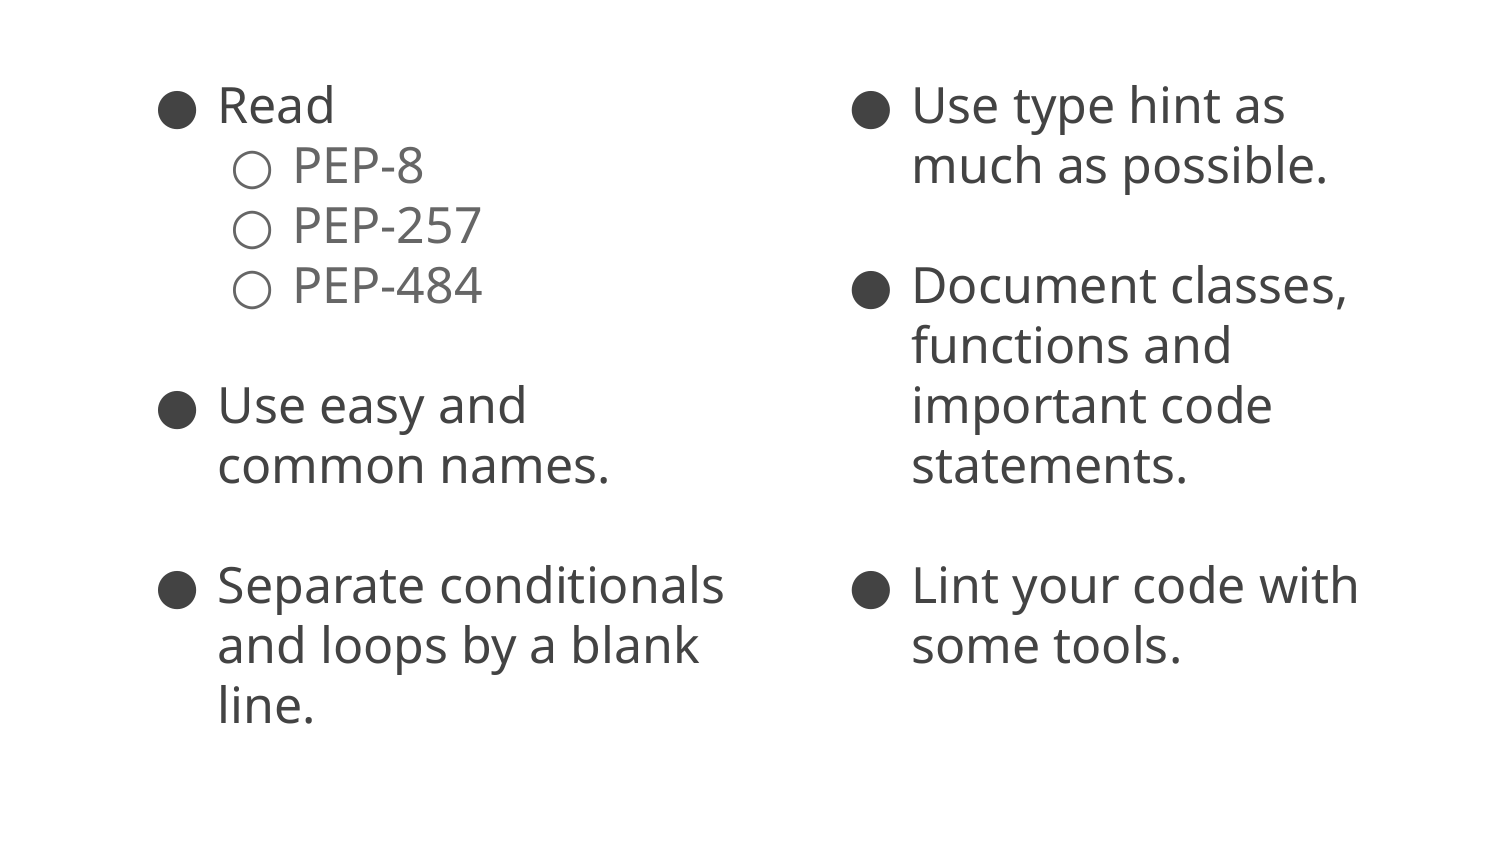

Read
PEP-8
PEP-257
PEP-484
Use easy and common names.
Separate conditionals and loops by a blank line.
Use type hint as much as possible.
Document classes, functions and important code statements.
Lint your code with some tools.